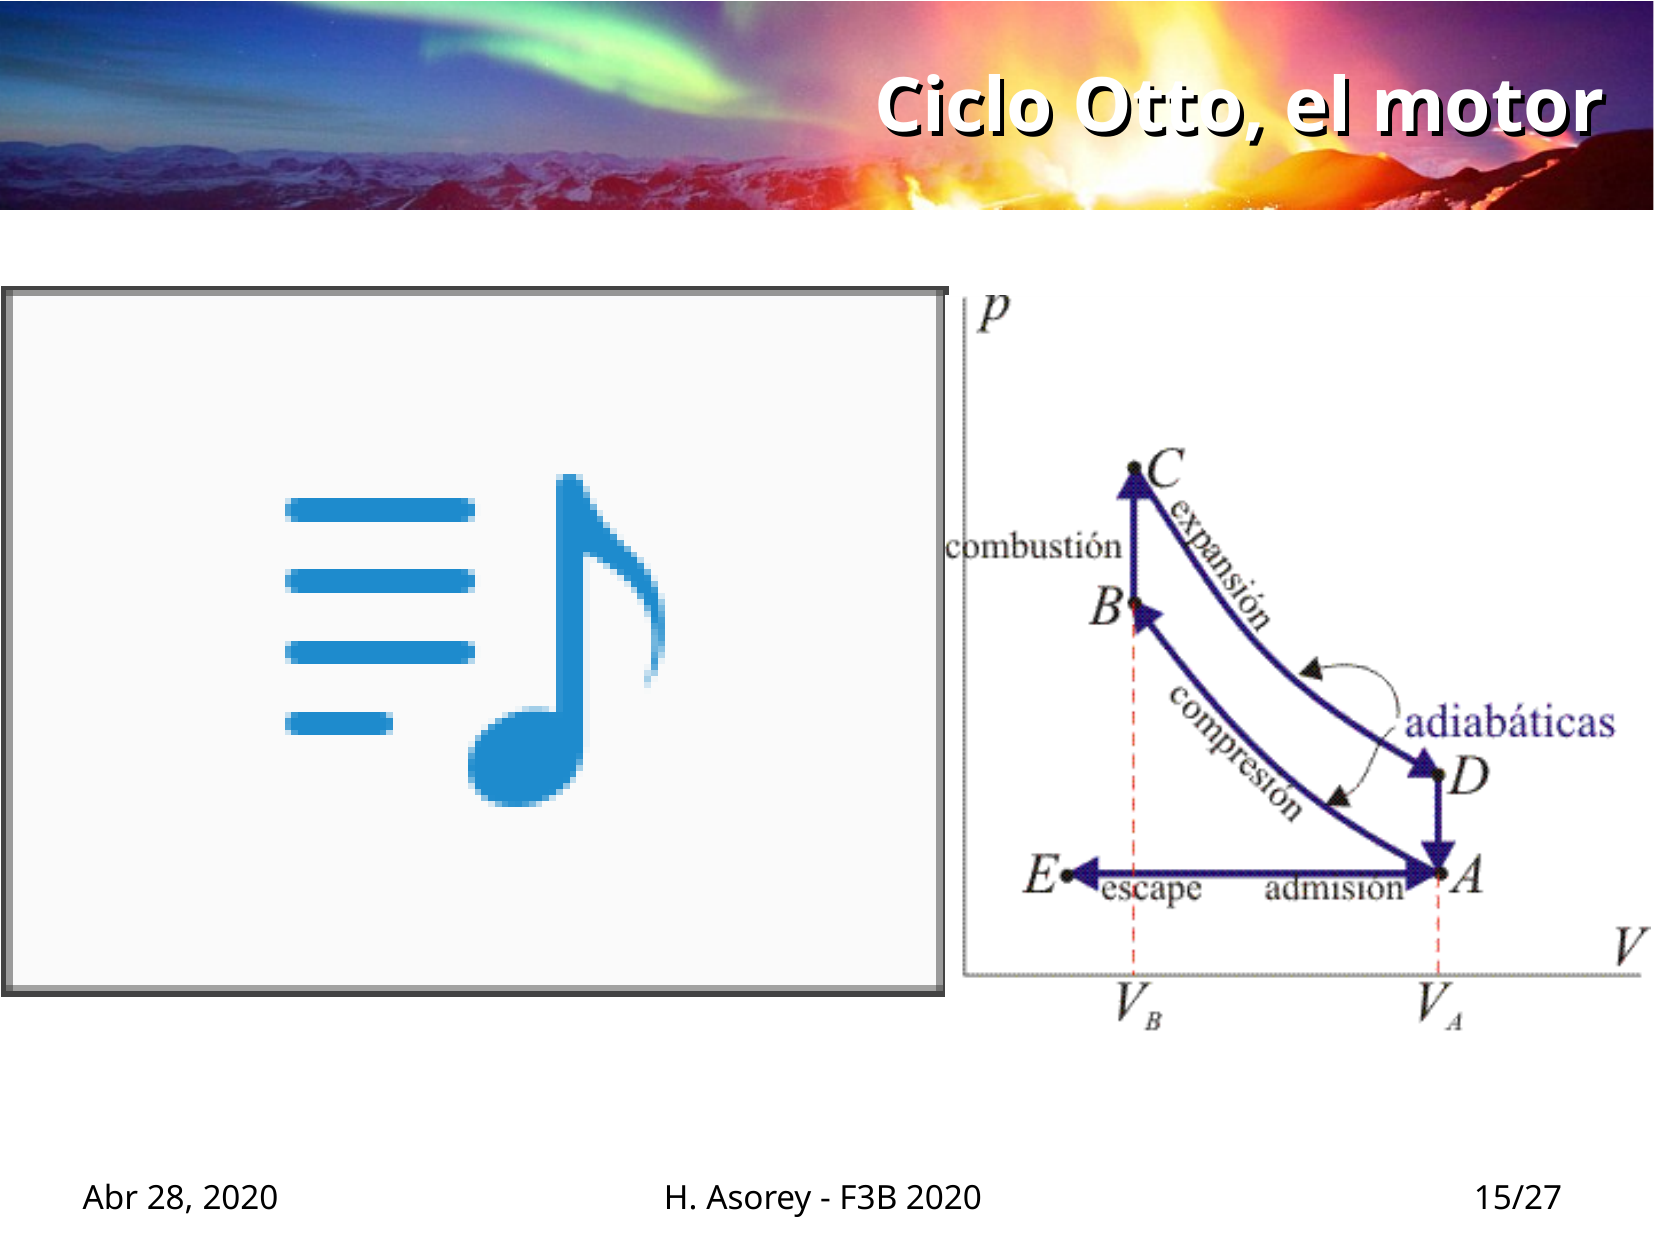

# Ciclo Otto, el motor
Abr 28, 2020
H. Asorey - F3B 2020
15